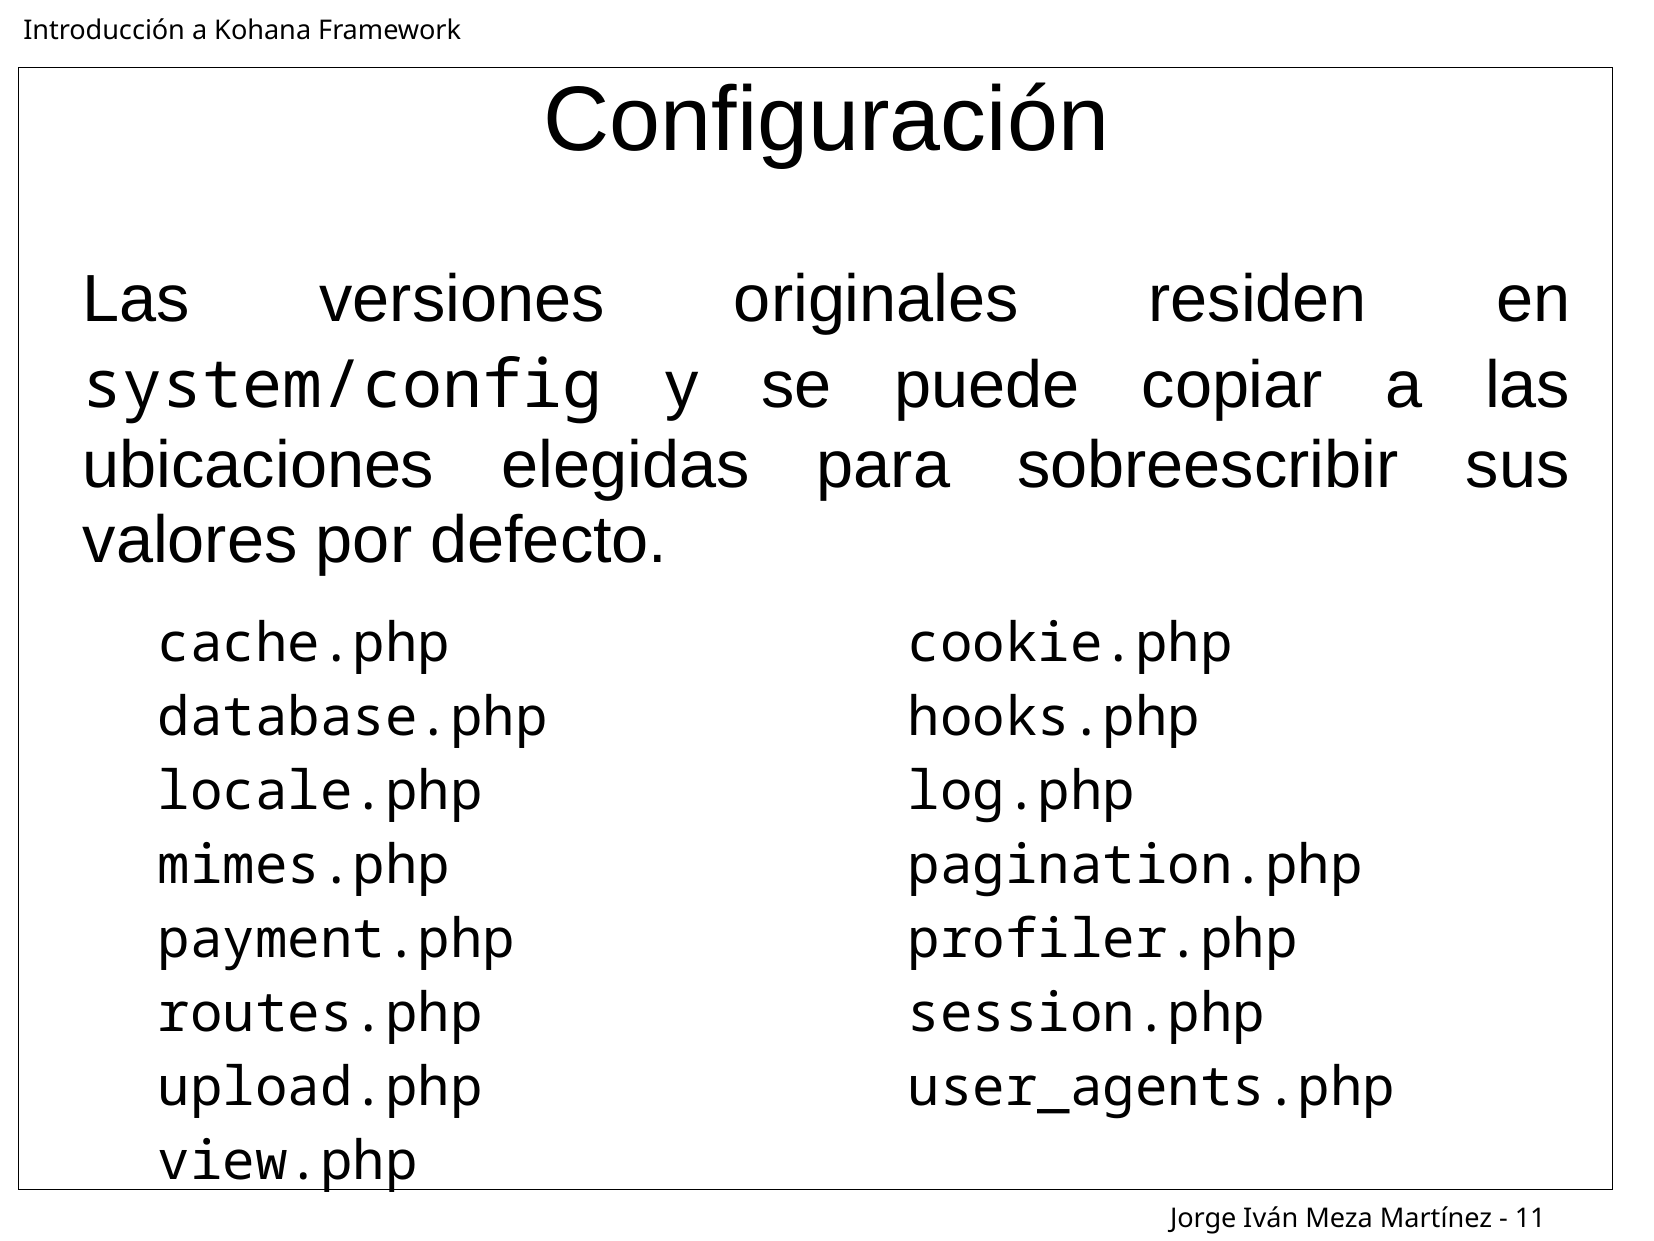

# Configuración
Las versiones originales residen en system/config y se puede copiar a las ubicaciones elegidas para sobreescribir sus valores por defecto.
	cache.php							cookie.php
	database.php					hooks.php
	locale.php						log.php
	mimes.php							pagination.php
	payment.php						profiler.php
	routes.php						session.php
	upload.php						user_agents.php
	view.php